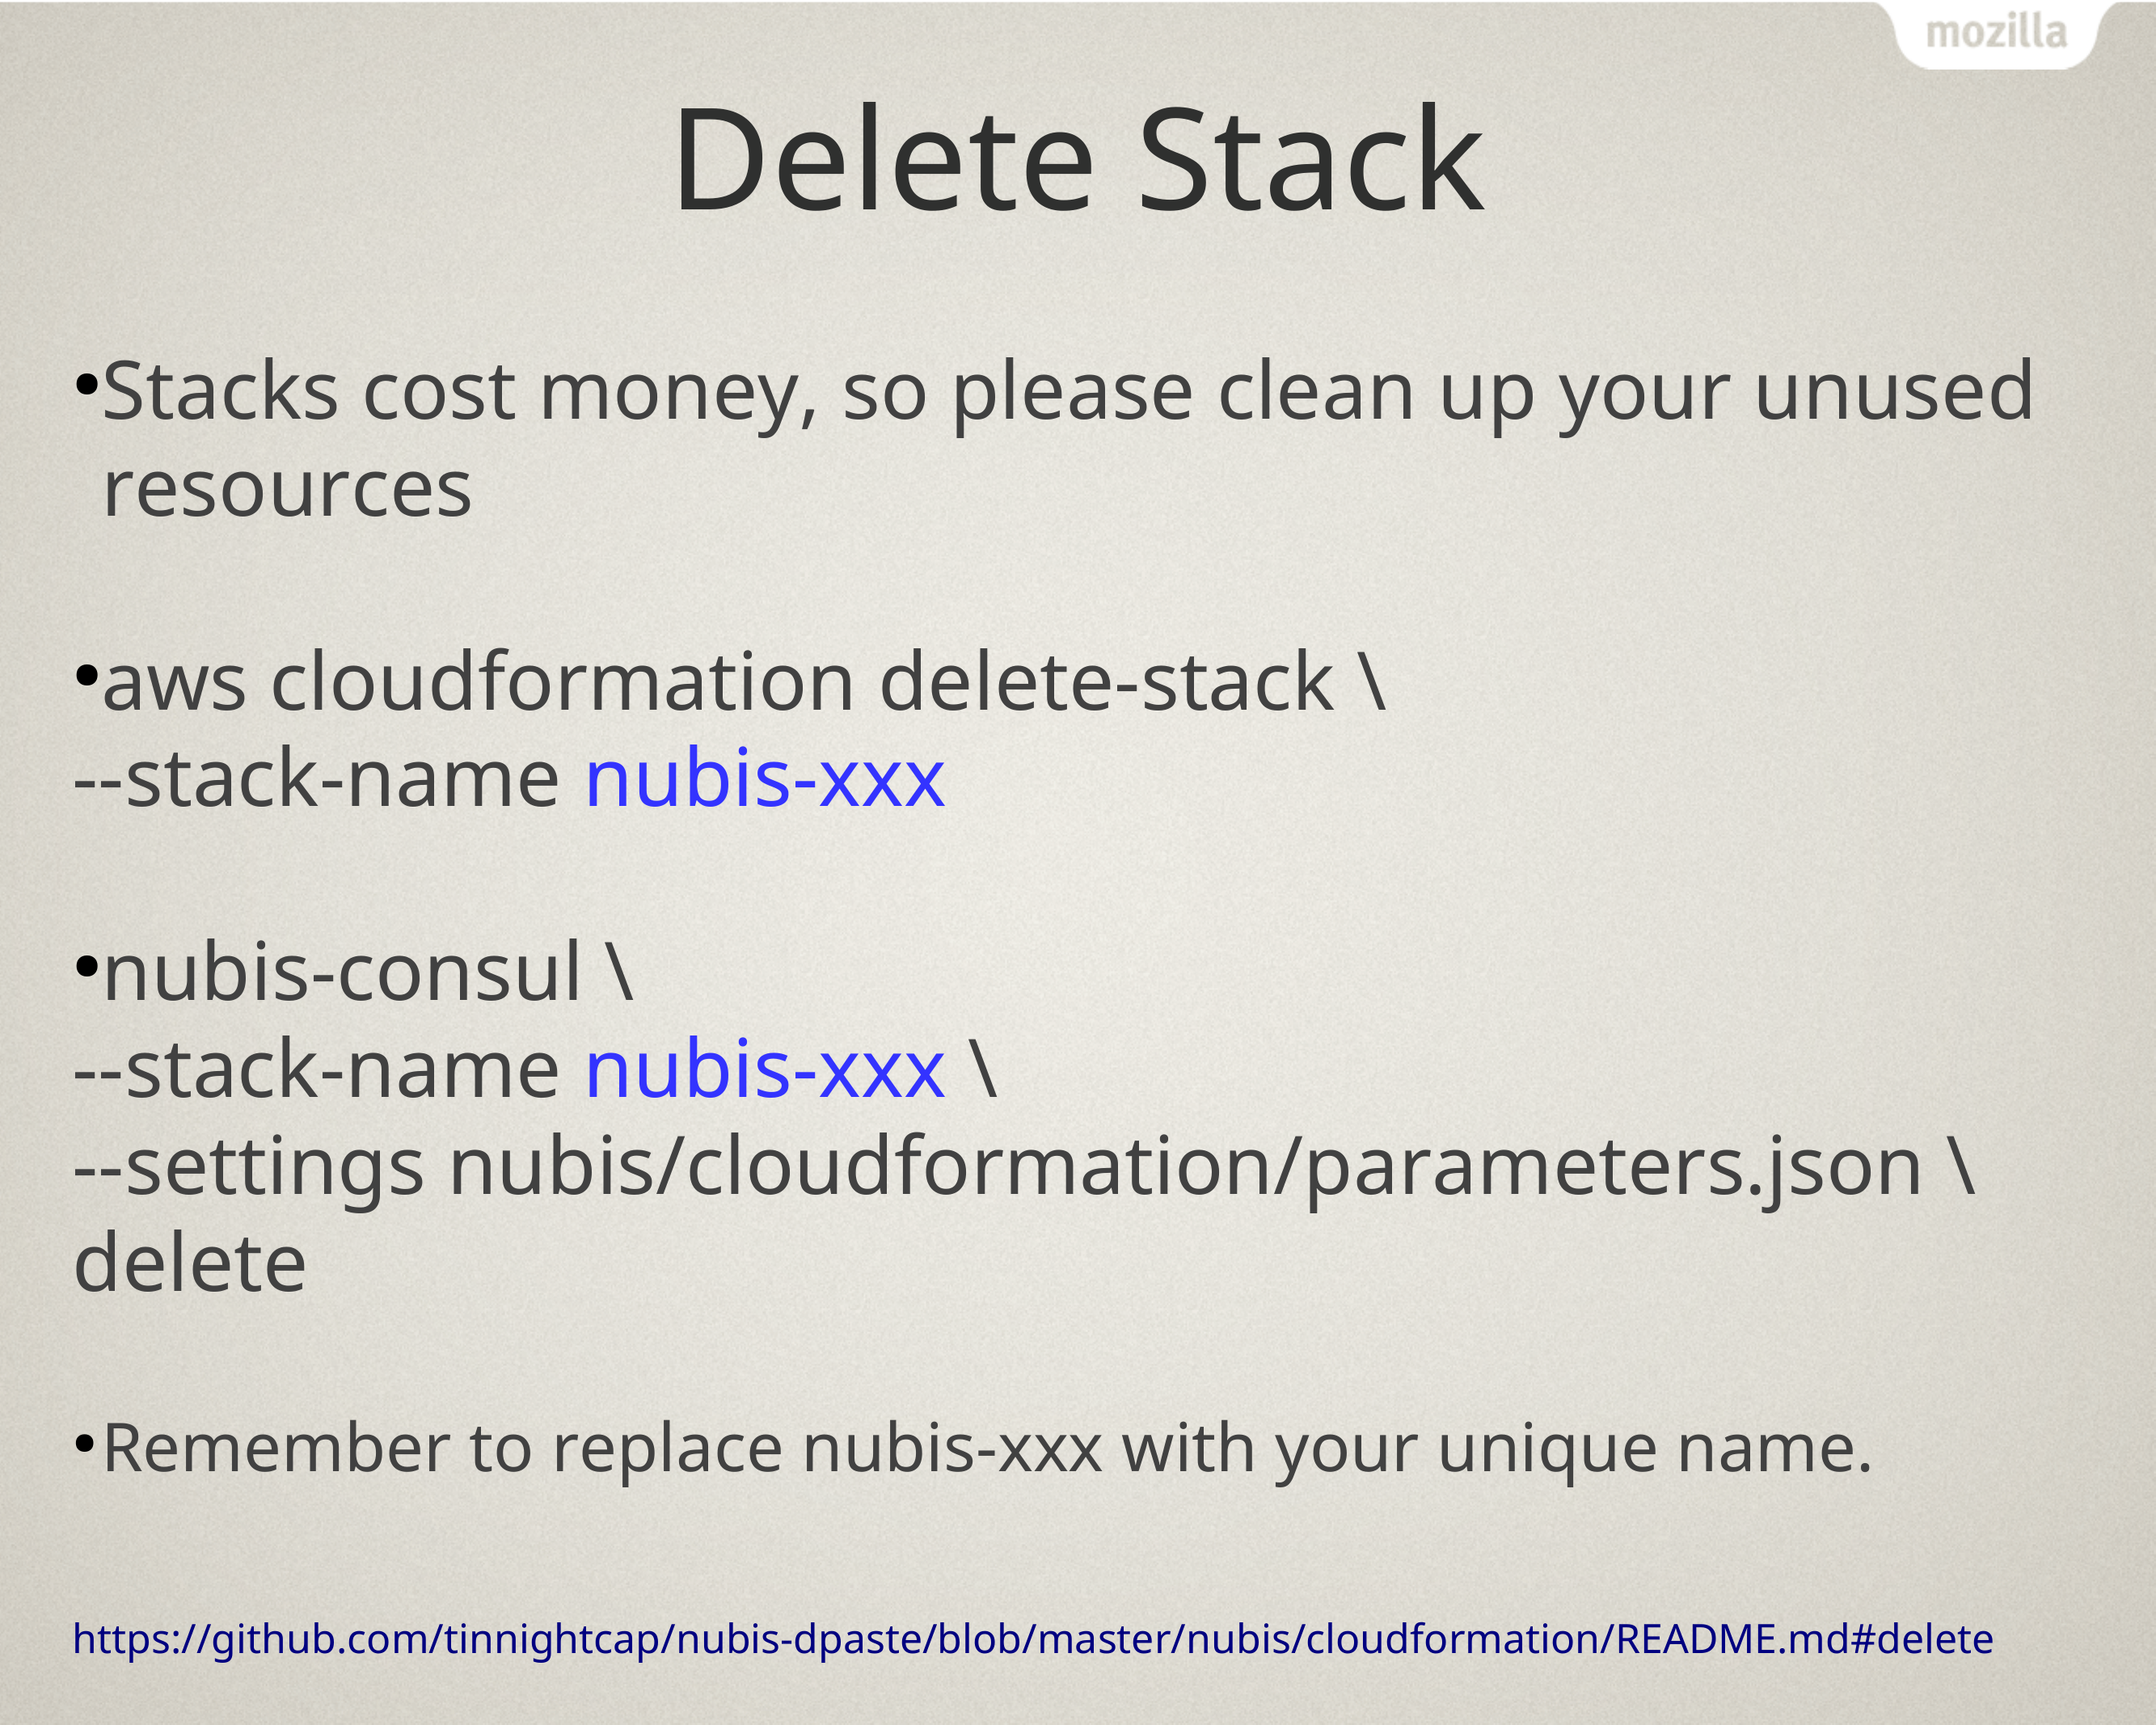

# Delete Stack
Stacks cost money, so please clean up your unused resources
aws cloudformation delete-stack \
--stack-name nubis-xxx
nubis-consul \
--stack-name nubis-xxx \
--settings nubis/cloudformation/parameters.json \
delete
Remember to replace nubis-xxx with your unique name.
https://github.com/tinnightcap/nubis-dpaste/blob/master/nubis/cloudformation/README.md#delete